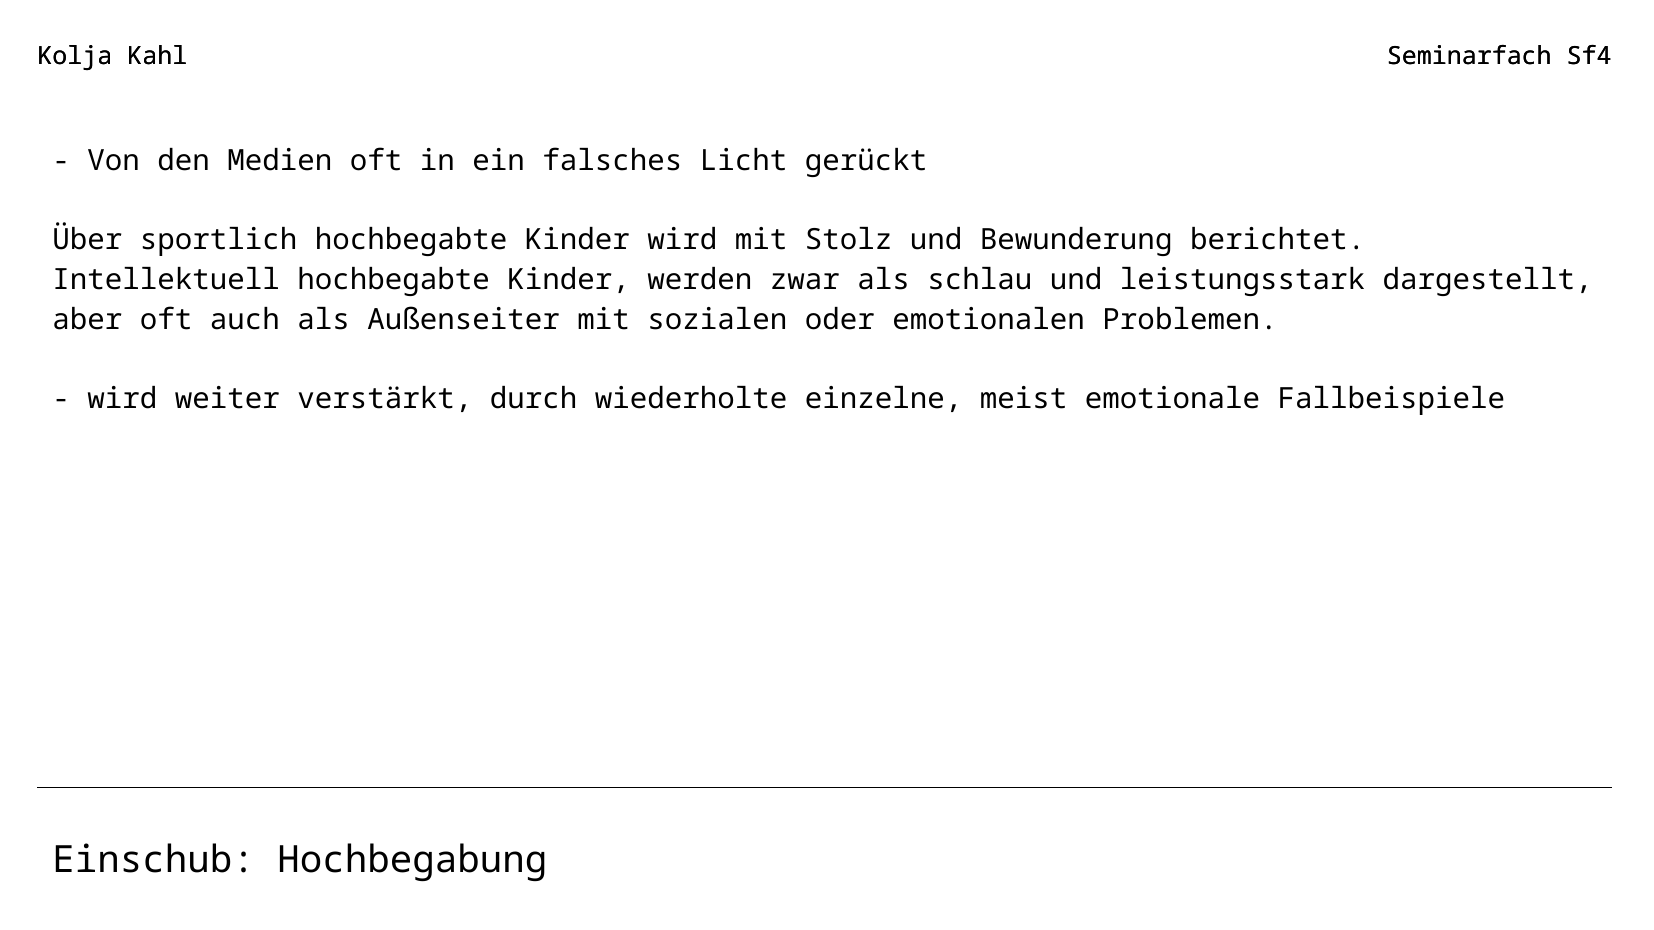

Kolja Kahl
Seminarfach Sf4
Kolja Kahl
Seminarfach Sf4
- Von den Medien oft in ein falsches Licht gerückt
Über sportlich hochbegabte Kinder wird mit Stolz und Bewunderung berichtet. Intellektuell hochbegabte Kinder, werden zwar als schlau und leistungsstark dargestellt, aber oft auch als Außenseiter mit sozialen oder emotionalen Problemen.
- wird weiter verstärkt, durch wiederholte einzelne, meist emotionale Fallbeispiele
Einschub: Hochbegabung